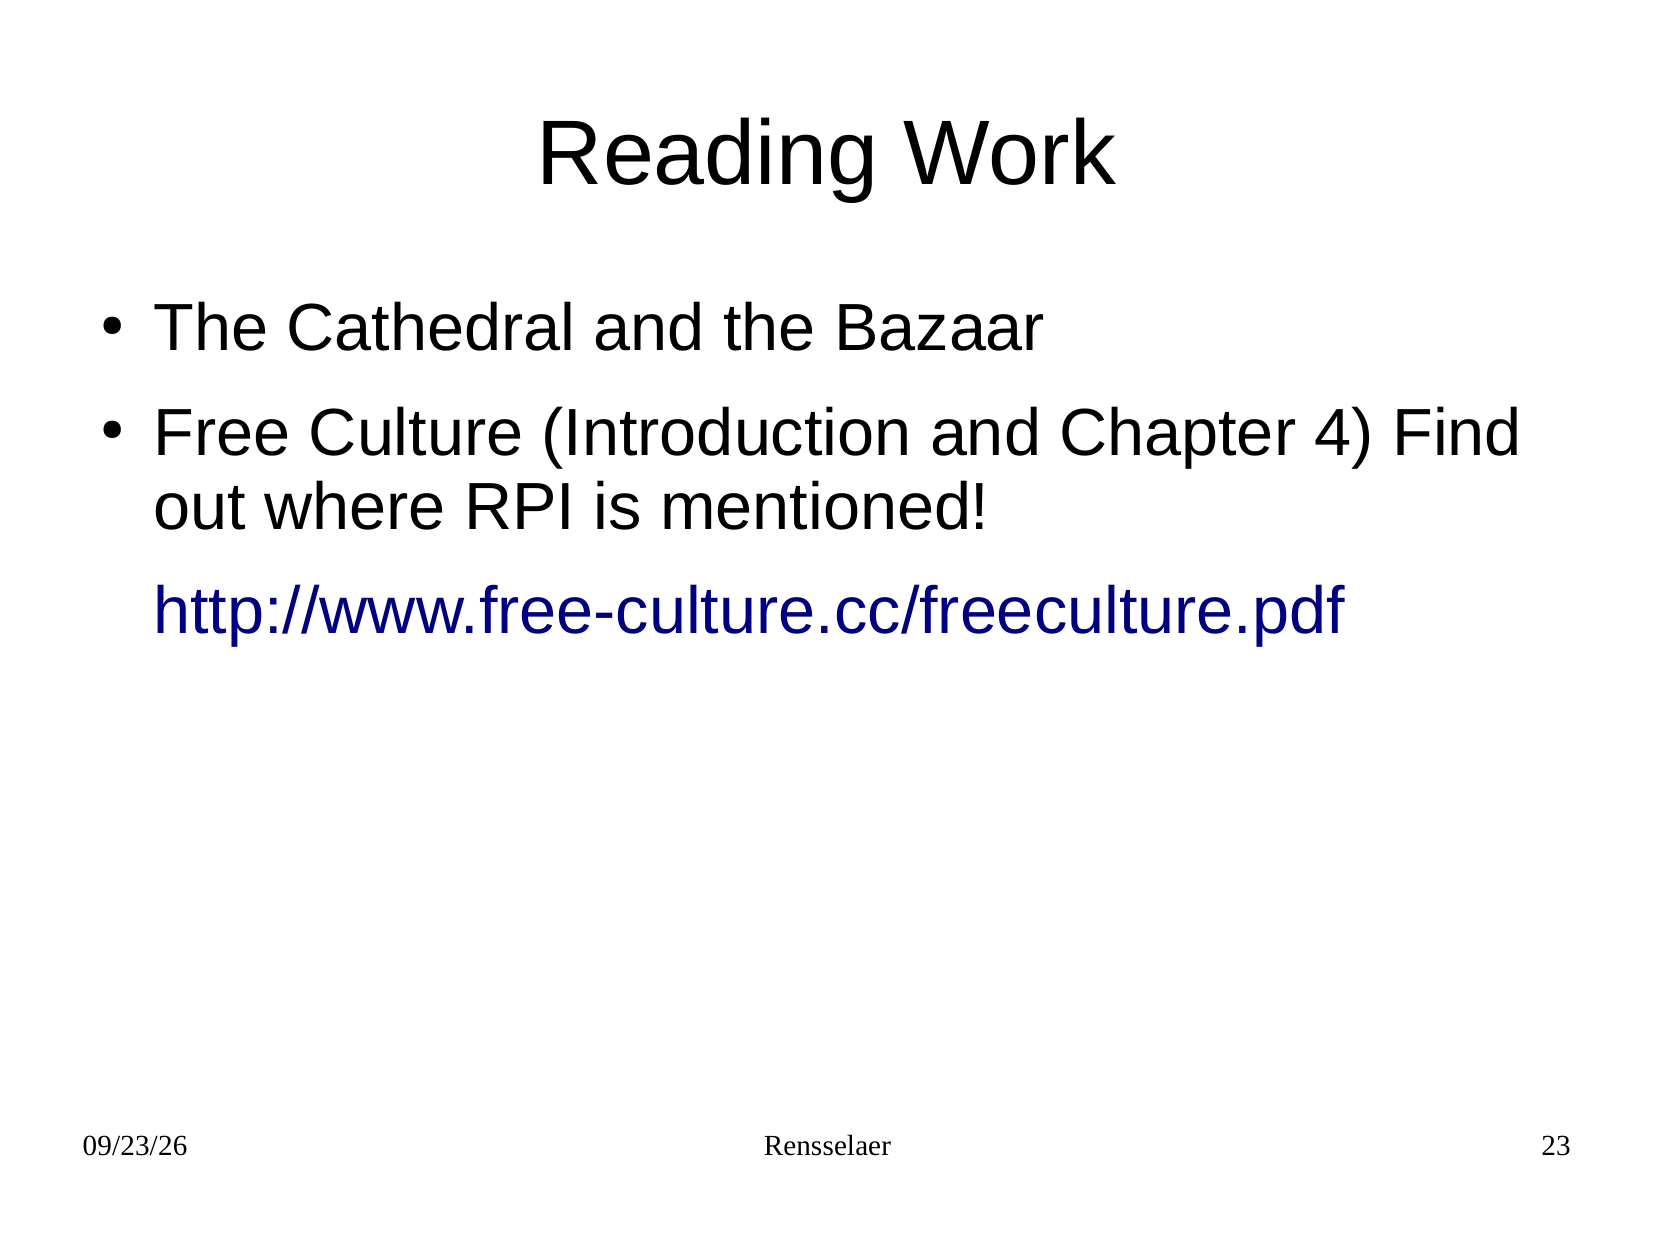

# Reading Work
The Cathedral and the Bazaar
Free Culture (Introduction and Chapter 4) Find out where RPI is mentioned!
http://www.free-culture.cc/freeculture.pdf
Rensselaer
23